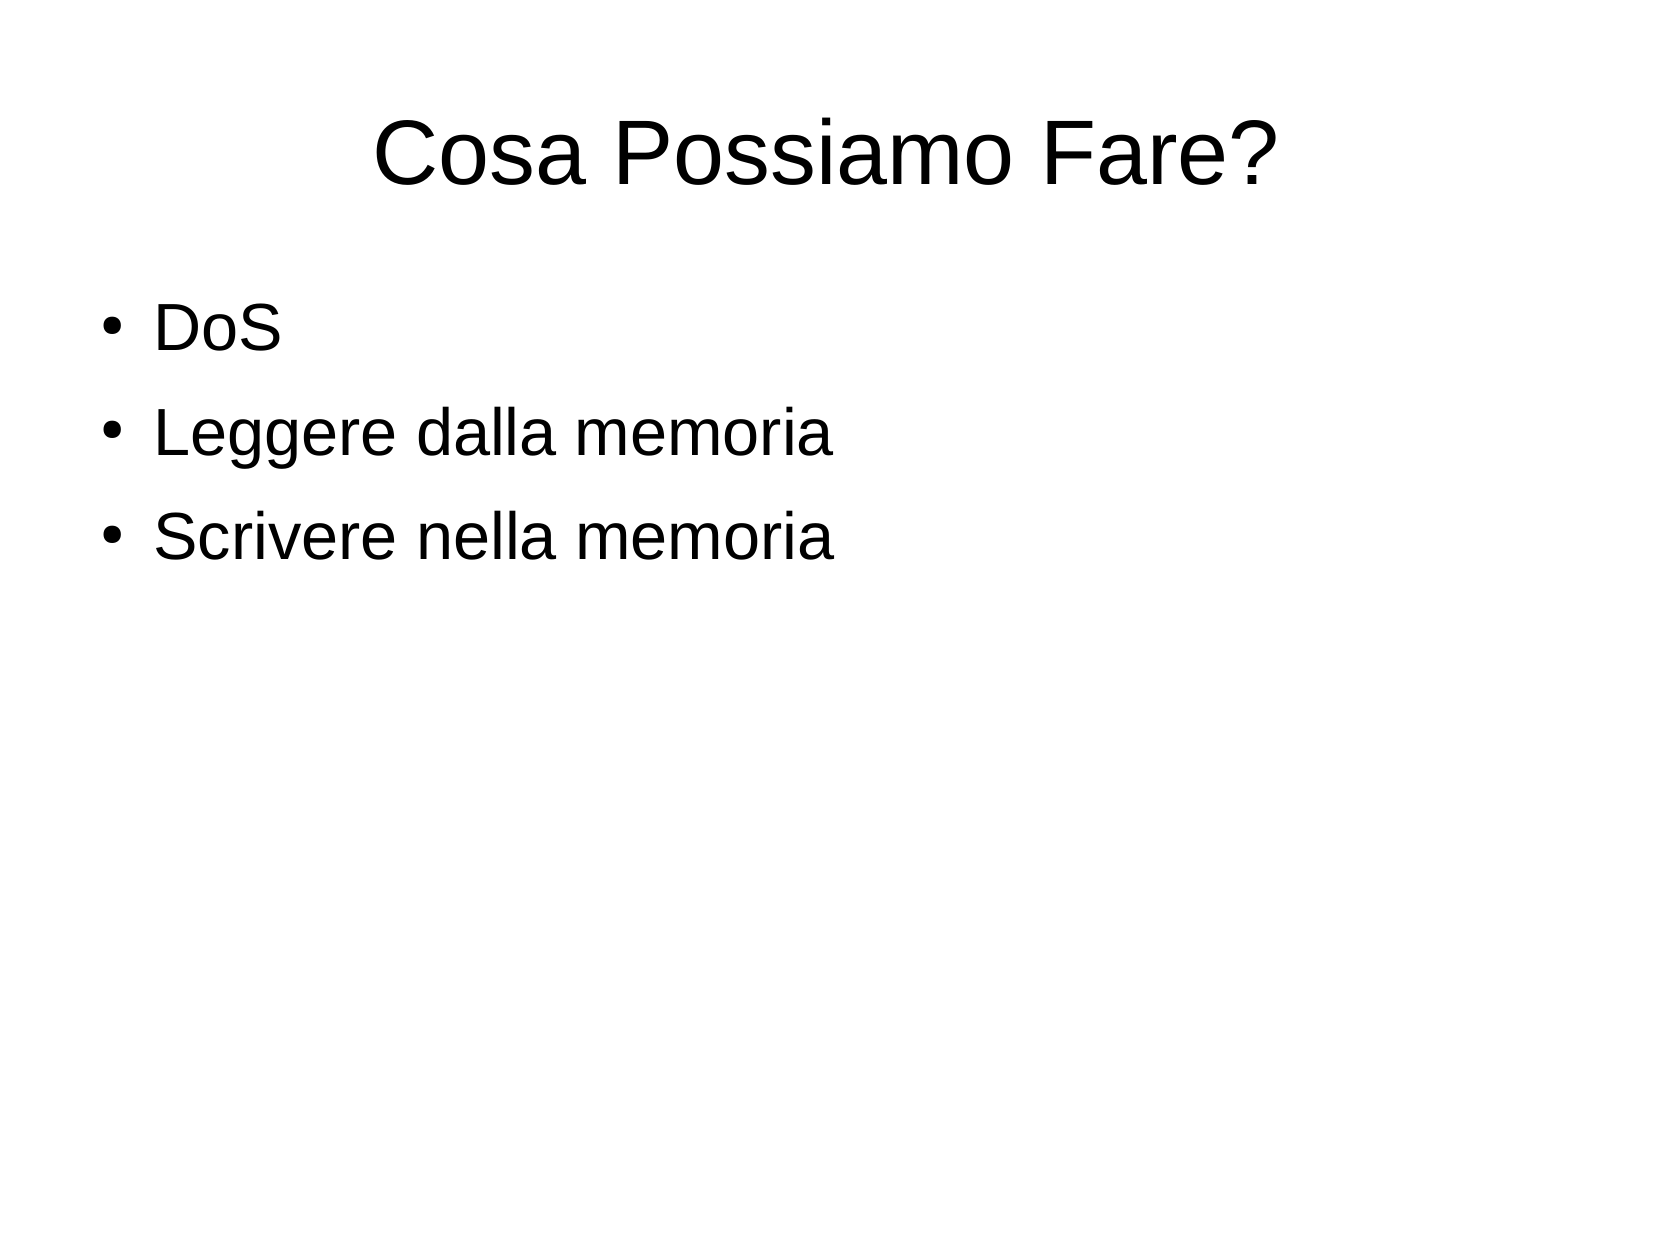

# Cosa Possiamo Fare?
DoS
Leggere dalla memoria
Scrivere nella memoria